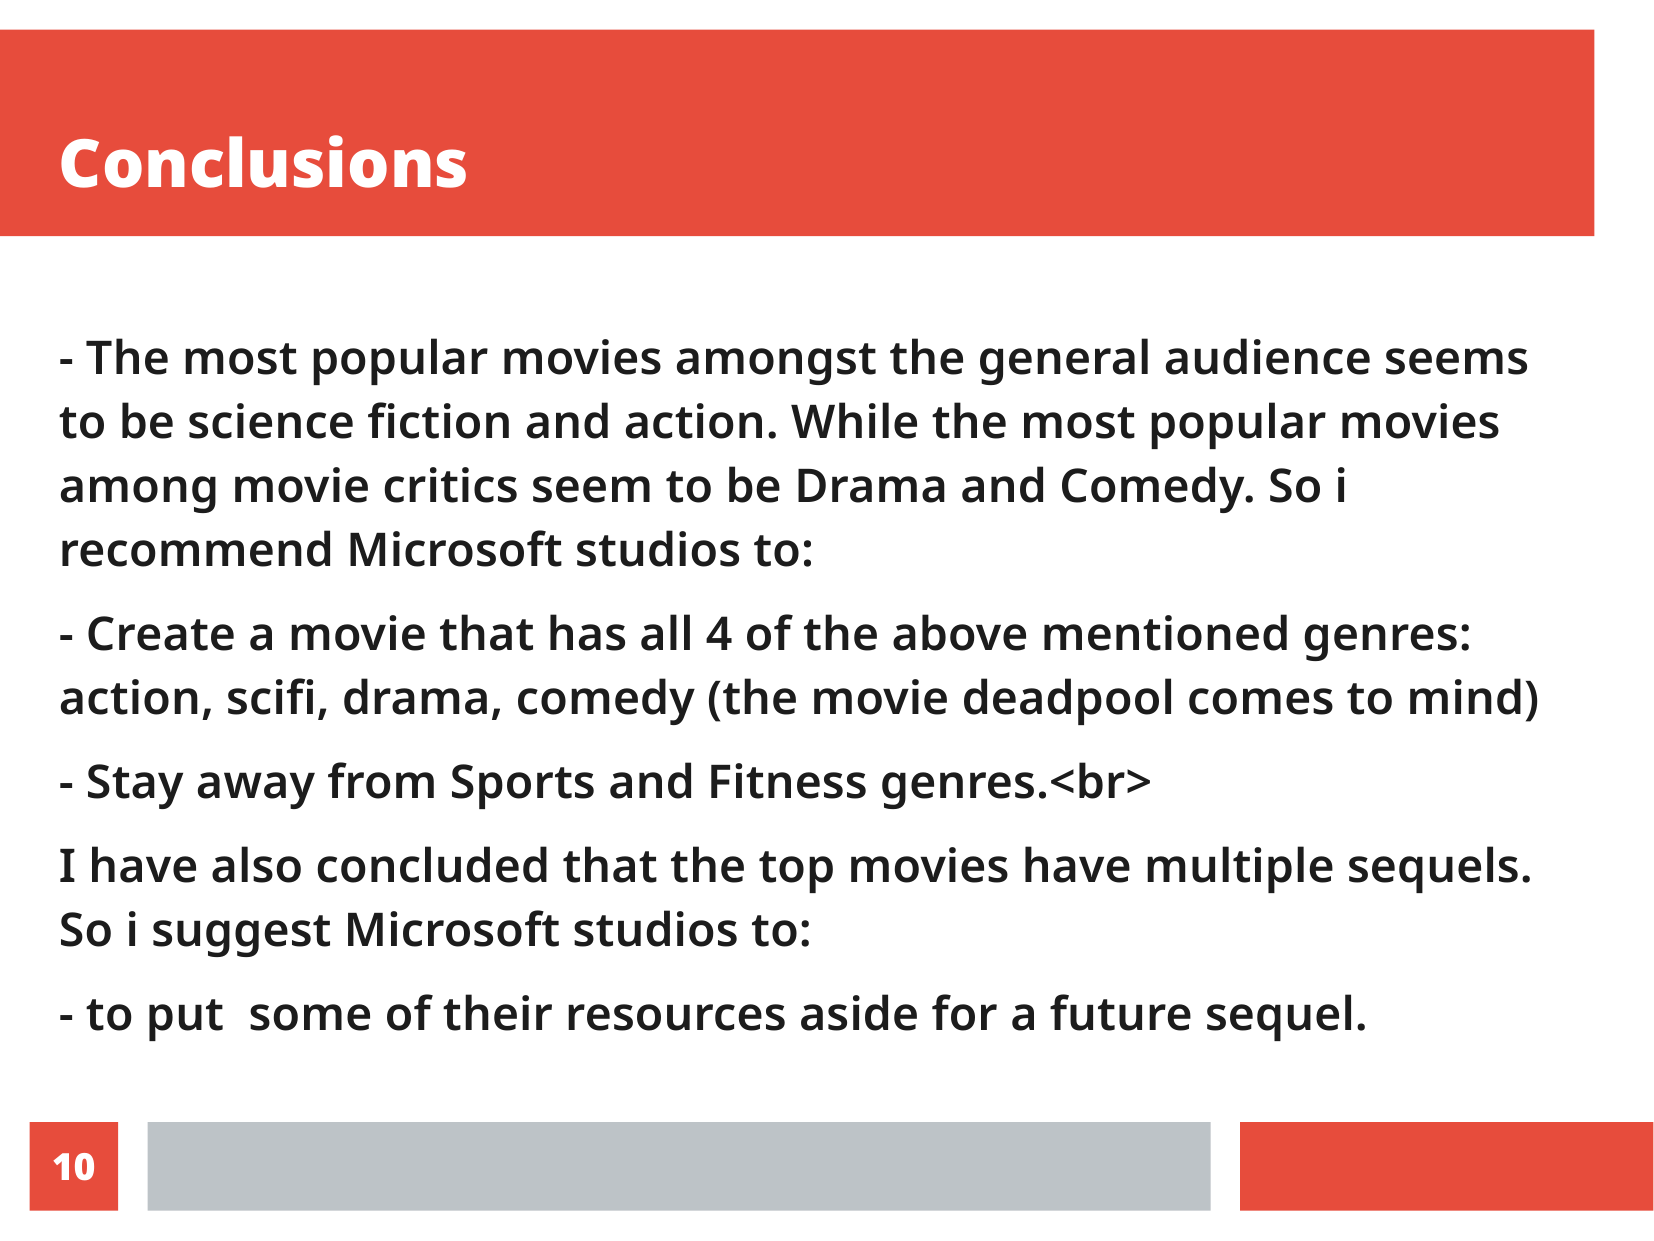

# Conclusions
- The most popular movies amongst the general audience seems to be science fiction and action. While the most popular movies among movie critics seem to be Drama and Comedy. So i recommend Microsoft studios to:
- Create a movie that has all 4 of the above mentioned genres: action, scifi, drama, comedy (the movie deadpool comes to mind)
- Stay away from Sports and Fitness genres.<br>
I have also concluded that the top movies have multiple sequels. So i suggest Microsoft studios to:
- to put some of their resources aside for a future sequel.
10